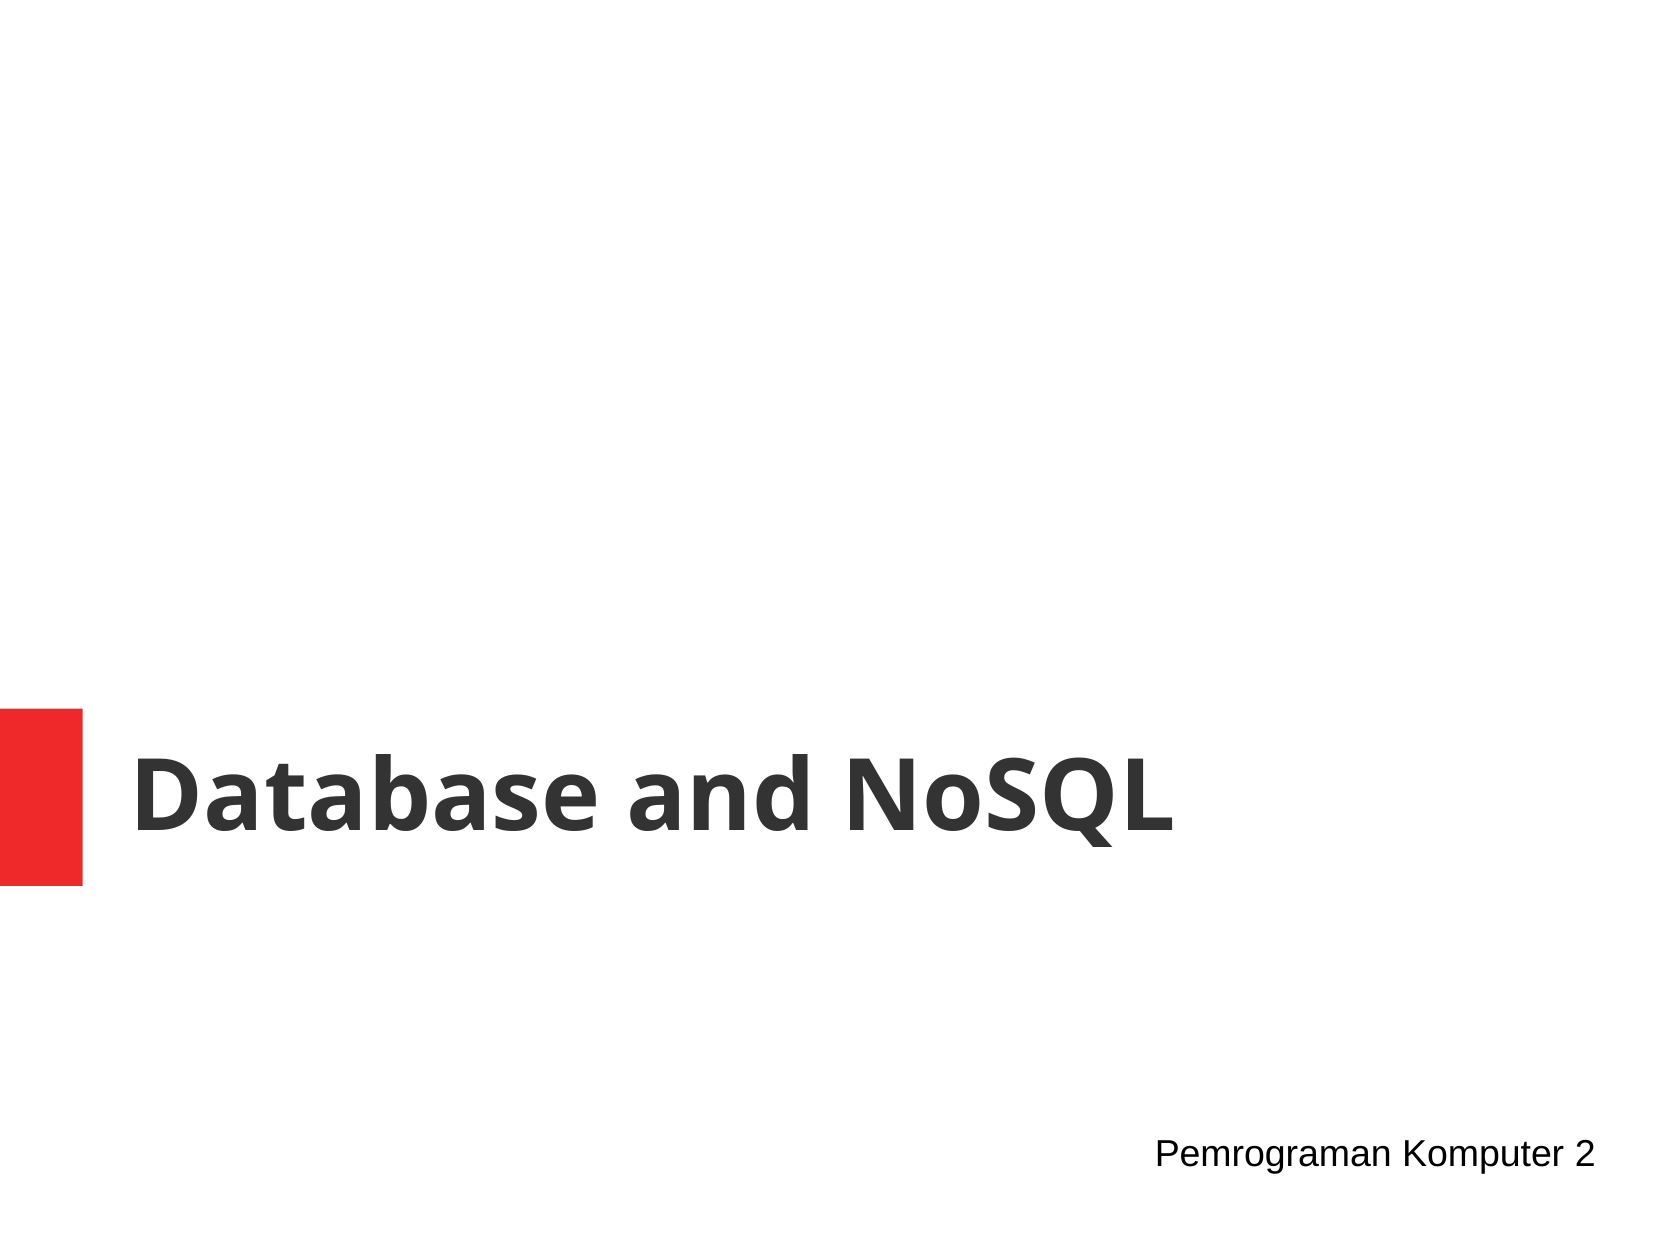

# Database and NoSQL
Java
Pemrograman Komputer 2